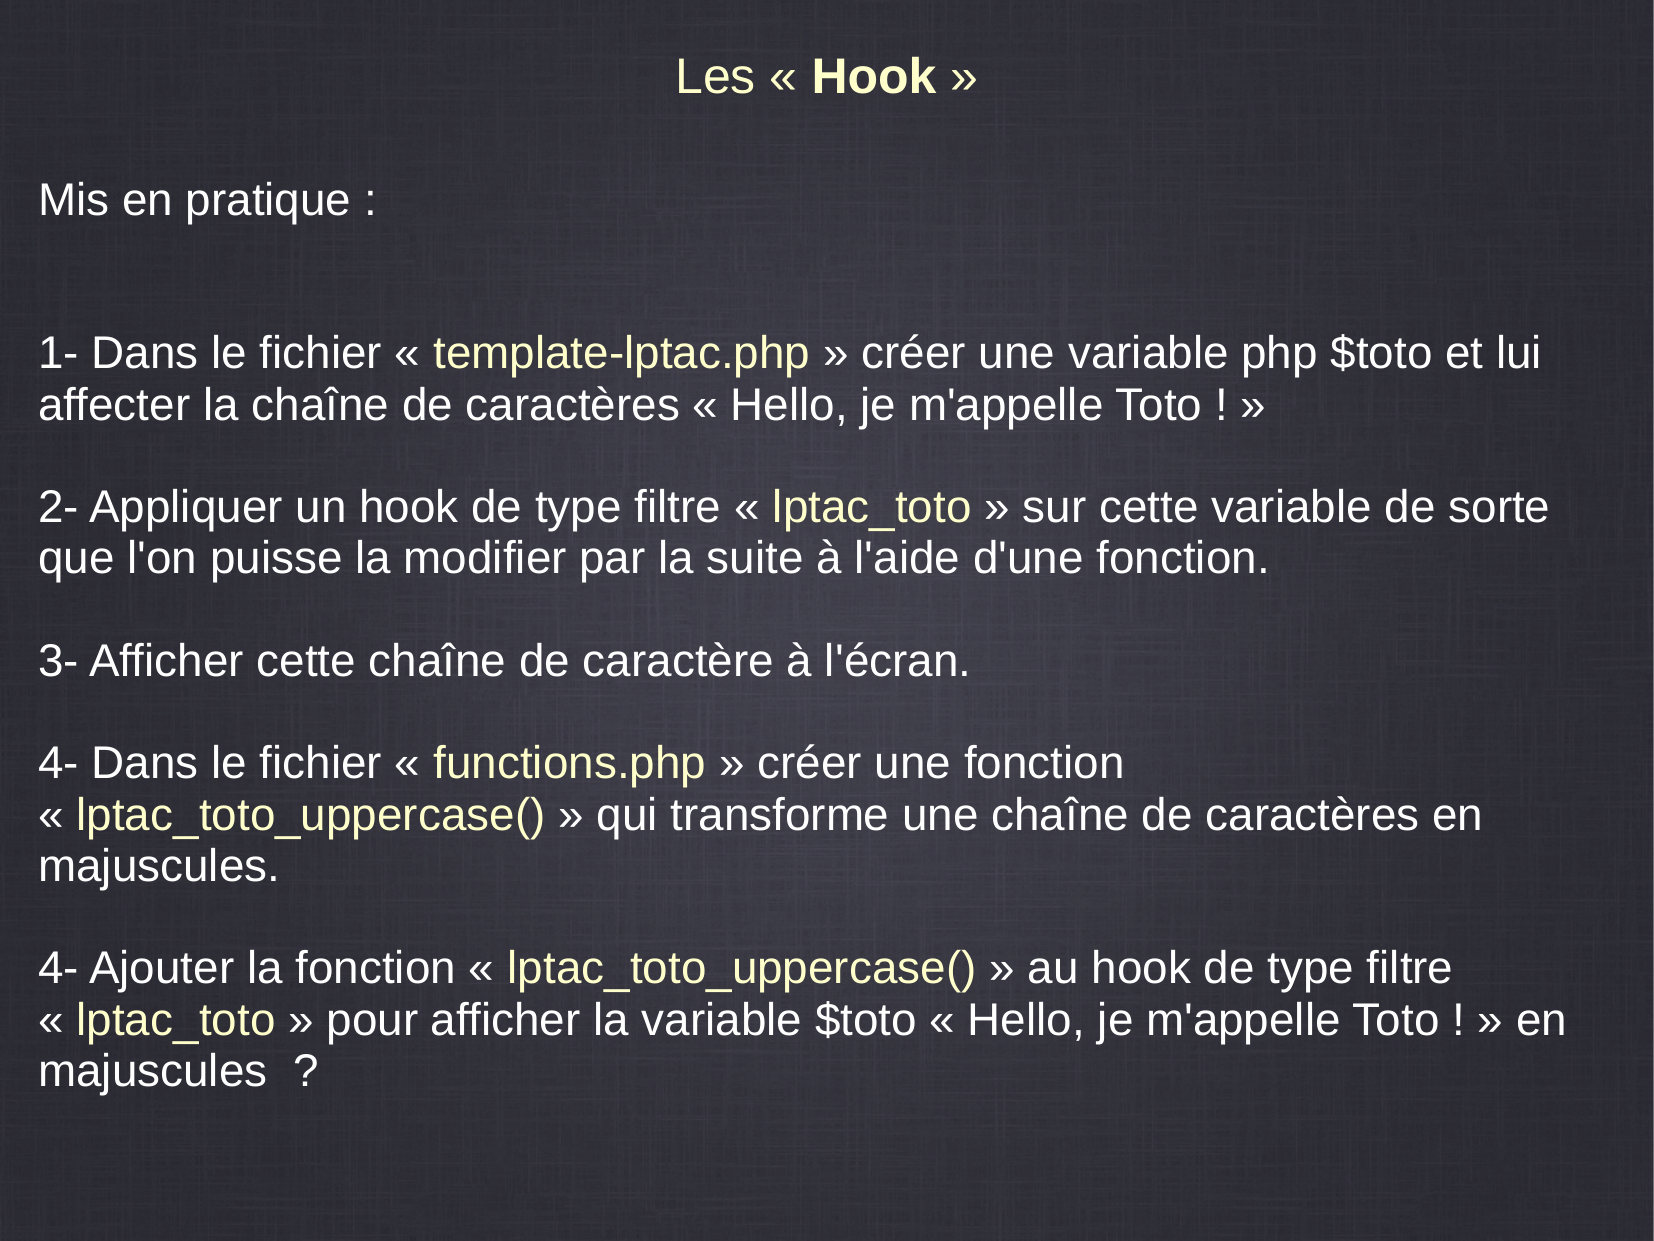

Les « Hook »
Mis en pratique :
1- Dans le fichier « template-lptac.php » créer une variable php $toto et lui affecter la chaîne de caractères « Hello, je m'appelle Toto ! »
2- Appliquer un hook de type filtre « lptac_toto » sur cette variable de sorte que l'on puisse la modifier par la suite à l'aide d'une fonction.
3- Afficher cette chaîne de caractère à l'écran.
4- Dans le fichier « functions.php » créer une fonction « lptac_toto_uppercase() » qui transforme une chaîne de caractères en majuscules.
4- Ajouter la fonction « lptac_toto_uppercase() » au hook de type filtre « lptac_toto » pour afficher la variable $toto « Hello, je m'appelle Toto ! » en majuscules  ?